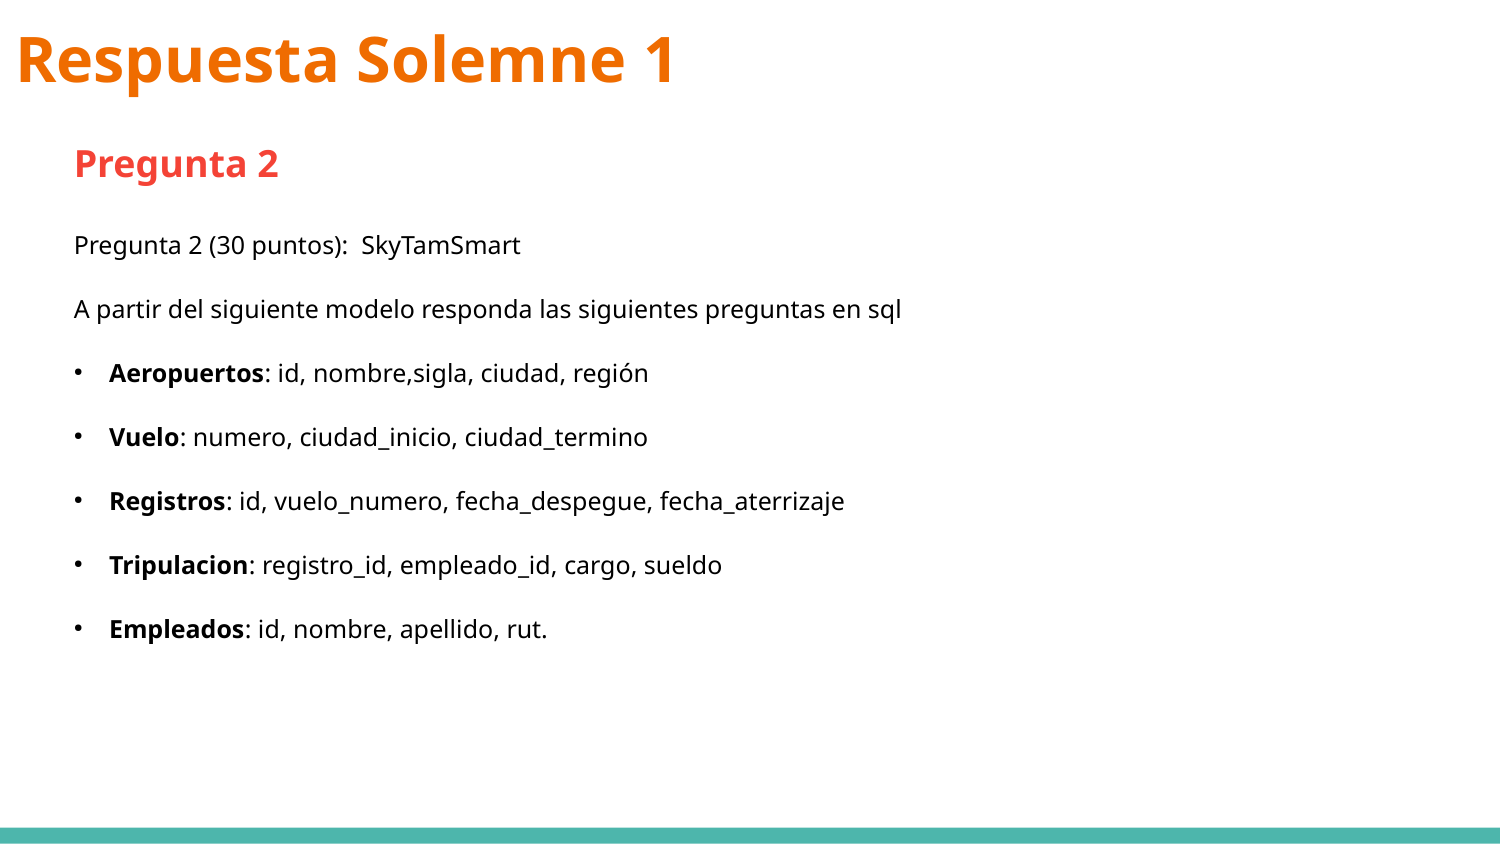

# Respuesta Solemne 1
Pregunta 2
Pregunta 2 (30 puntos): SkyTamSmart
A partir del siguiente modelo responda las siguientes preguntas en sql
Aeropuertos: id, nombre,sigla, ciudad, región
Vuelo: numero, ciudad_inicio, ciudad_termino
Registros: id, vuelo_numero, fecha_despegue, fecha_aterrizaje
Tripulacion: registro_id, empleado_id, cargo, sueldo
Empleados: id, nombre, apellido, rut.